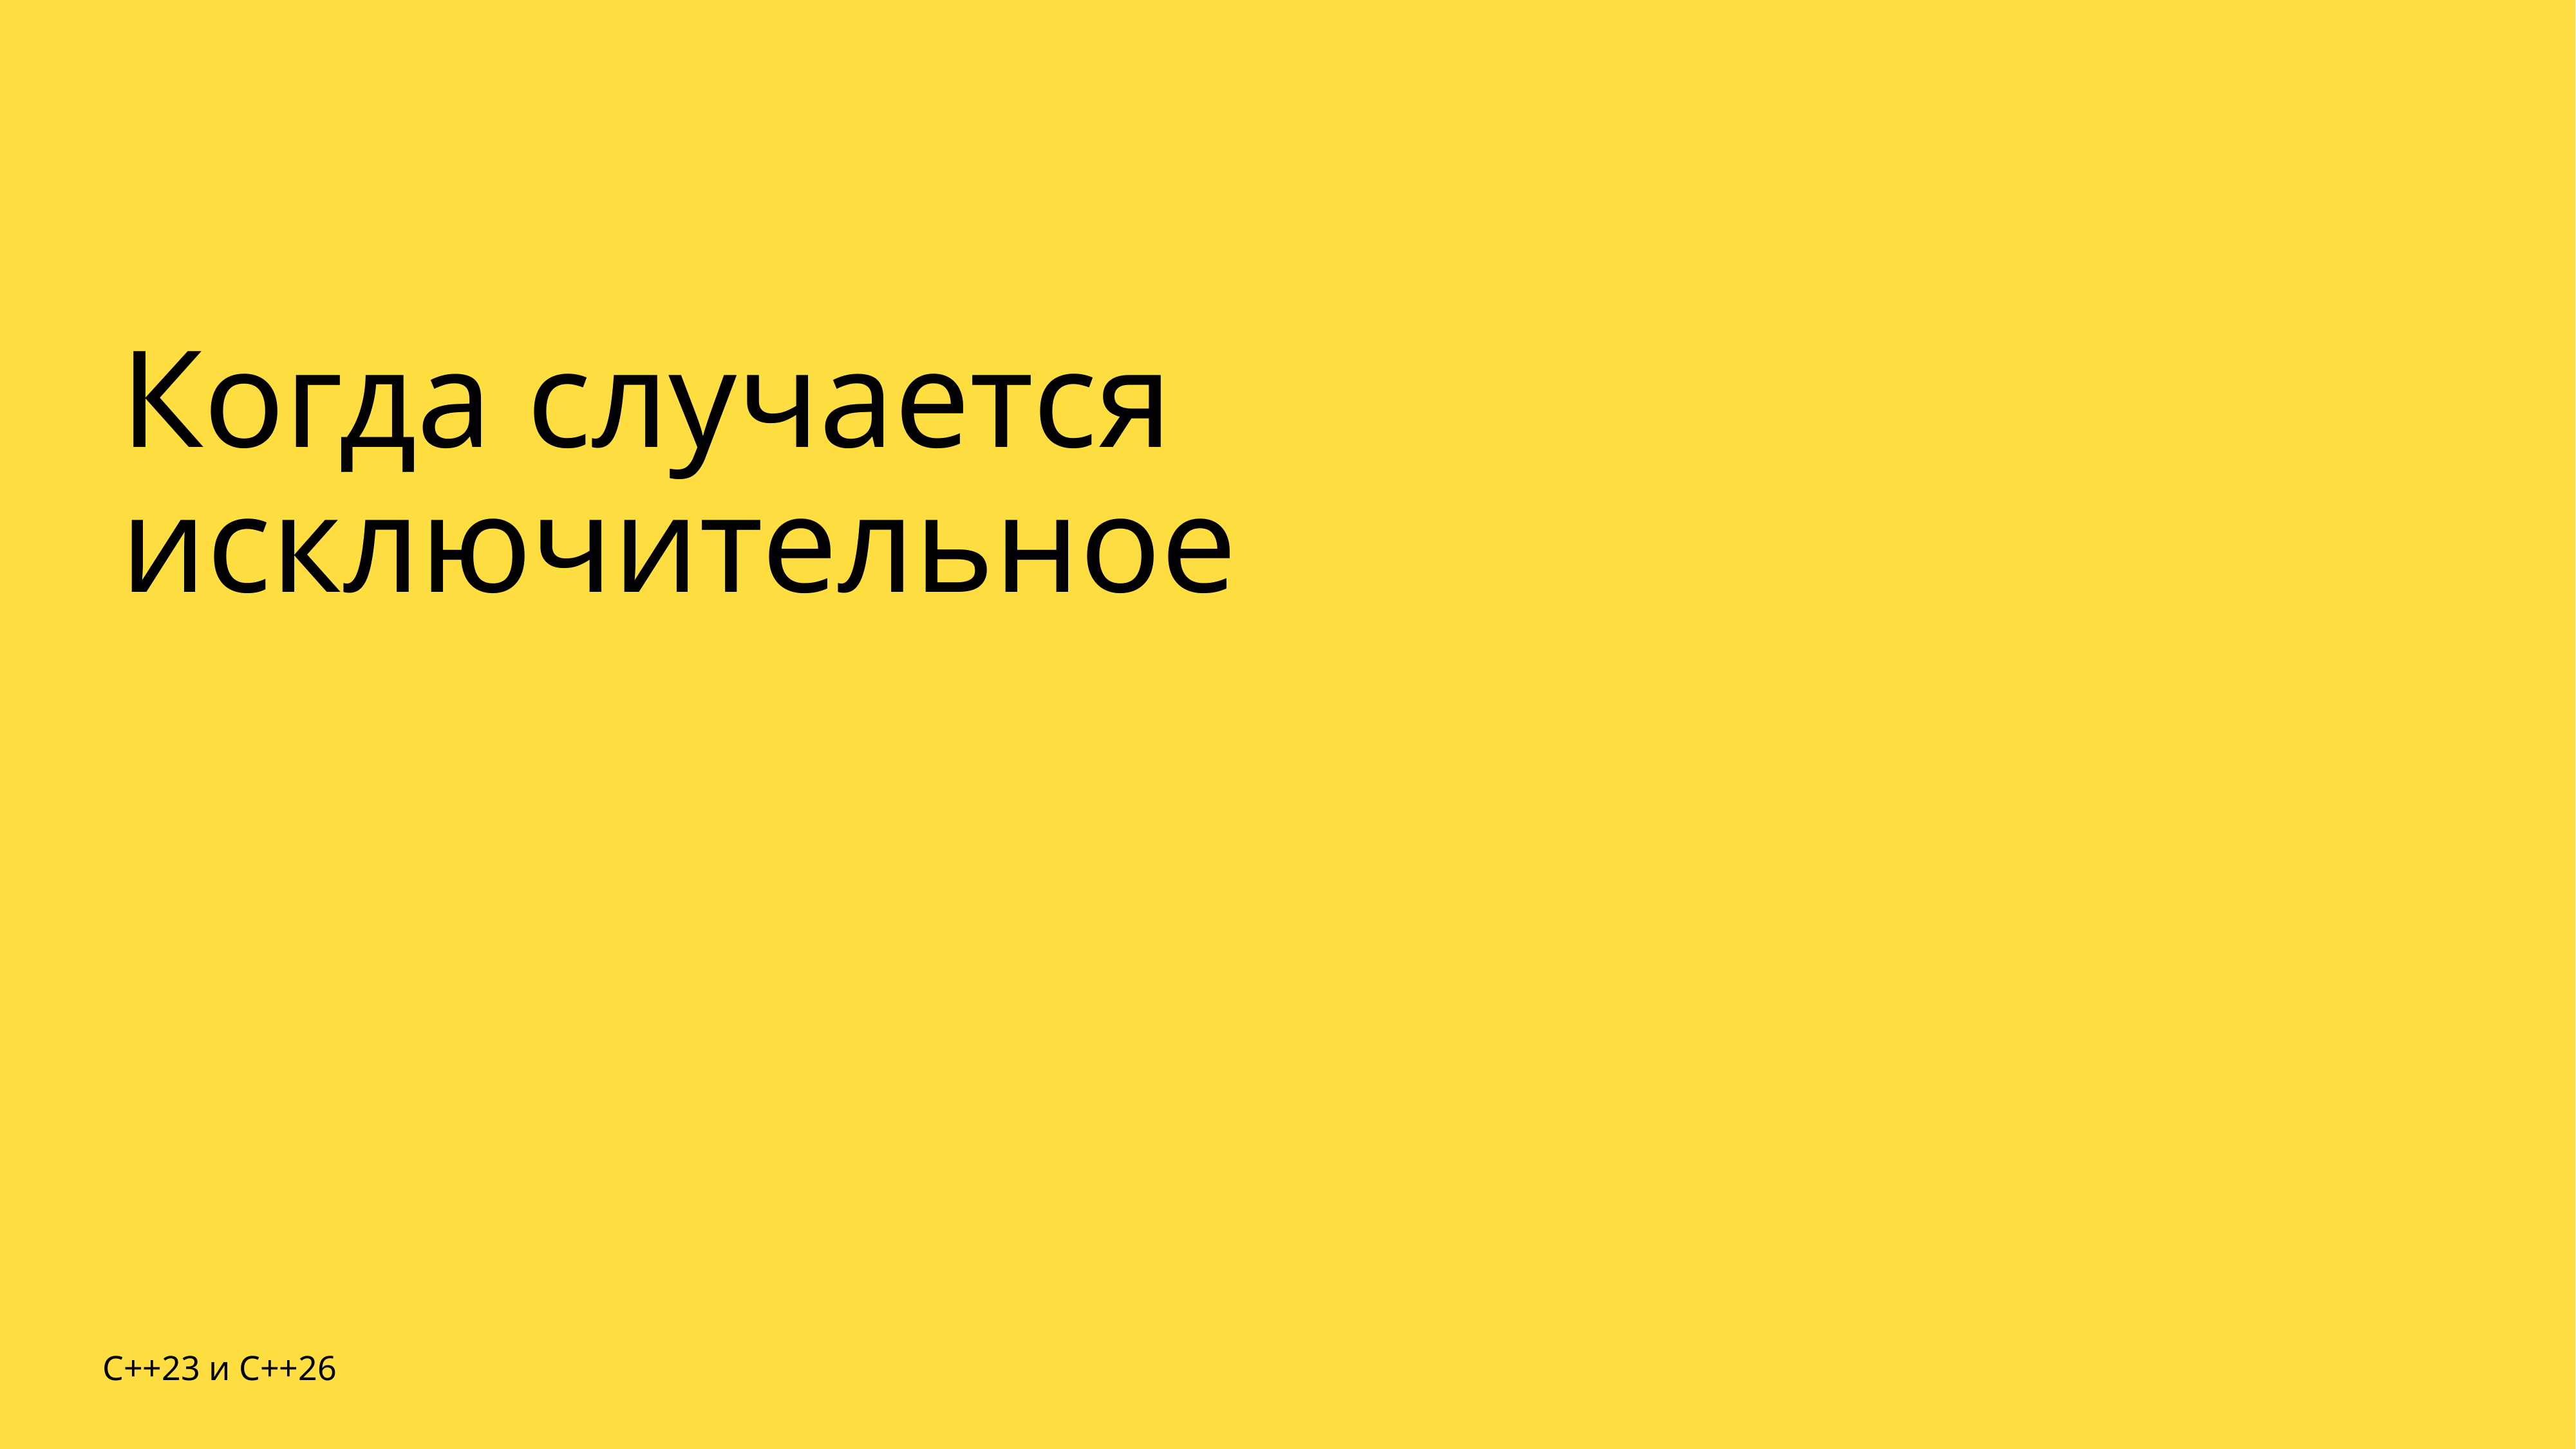

# Когда случается исключительное
C++23 и C++26